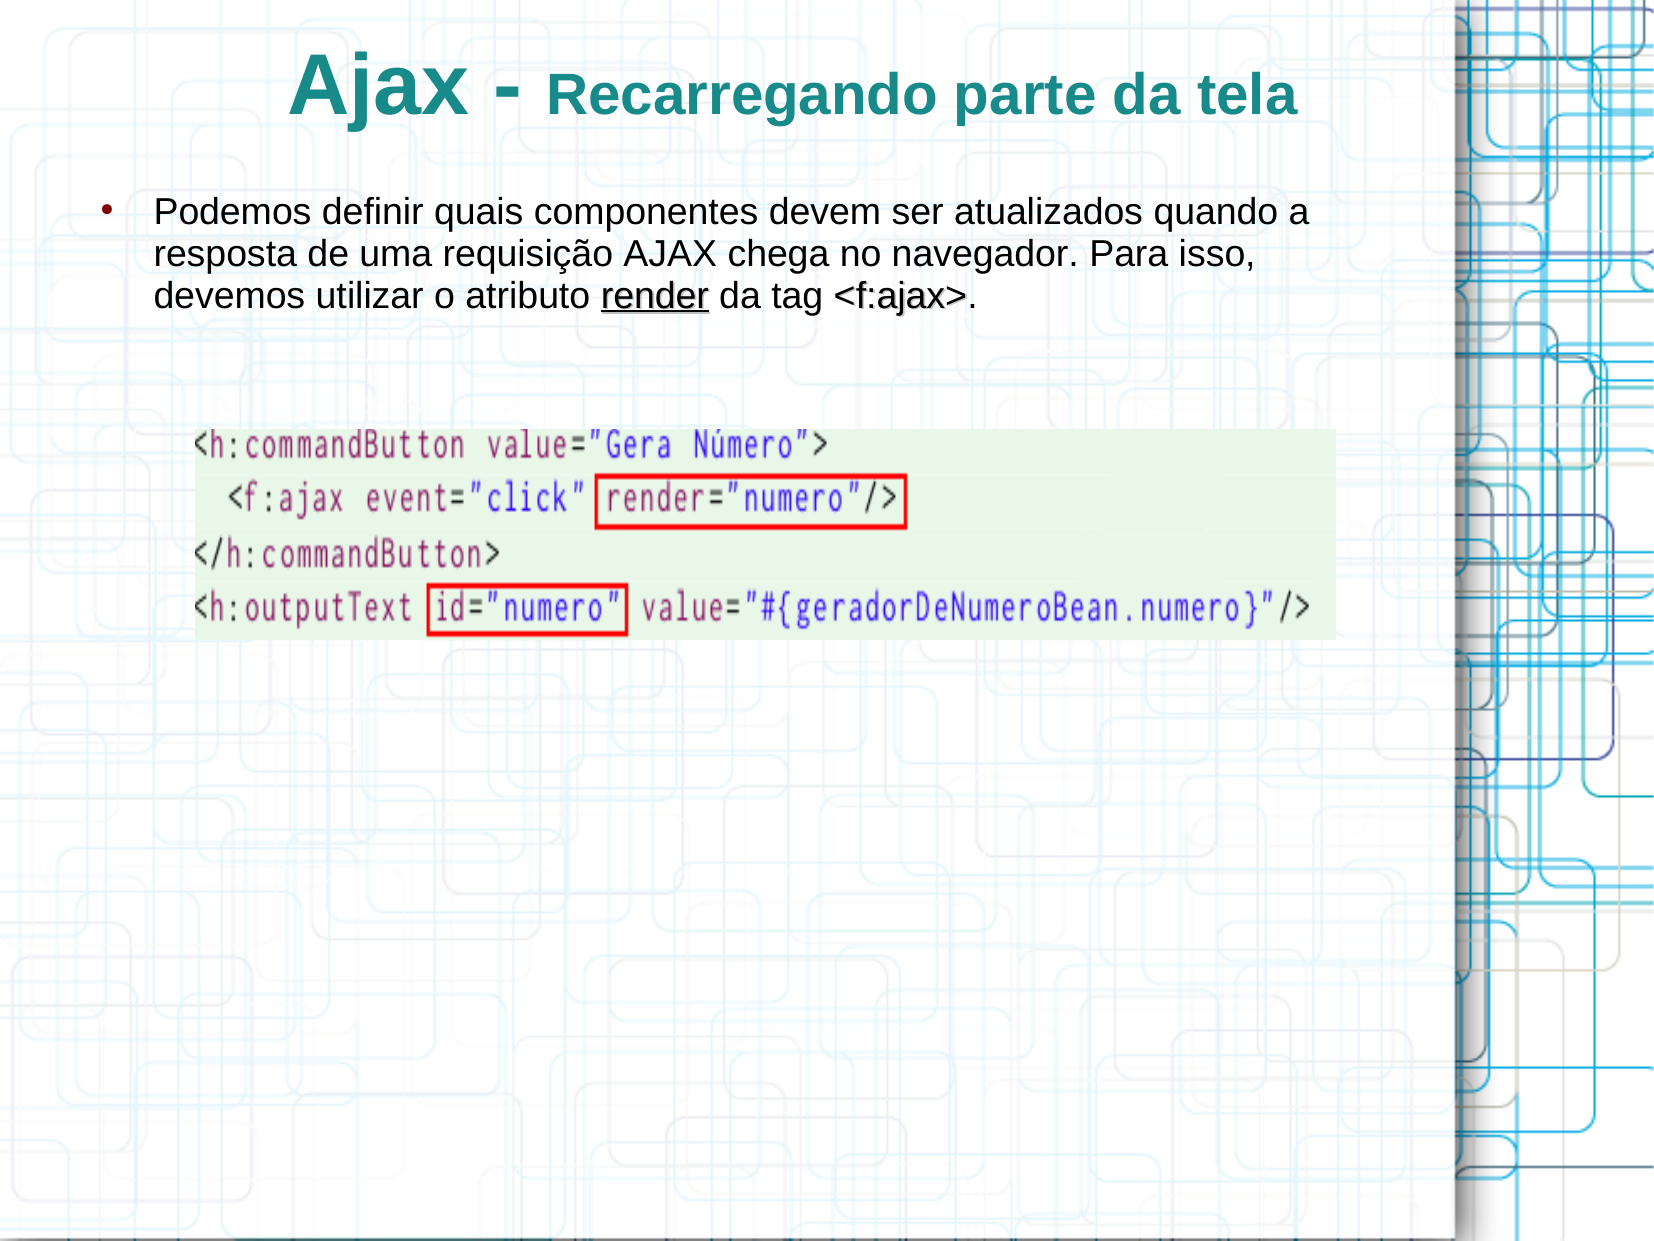

Ajax - Recarregando parte da tela
# Podemos definir quais componentes devem ser atualizados quando a resposta de uma requisição AJAX chega no navegador. Para isso, devemos utilizar o atributo render da tag <f:ajax>.